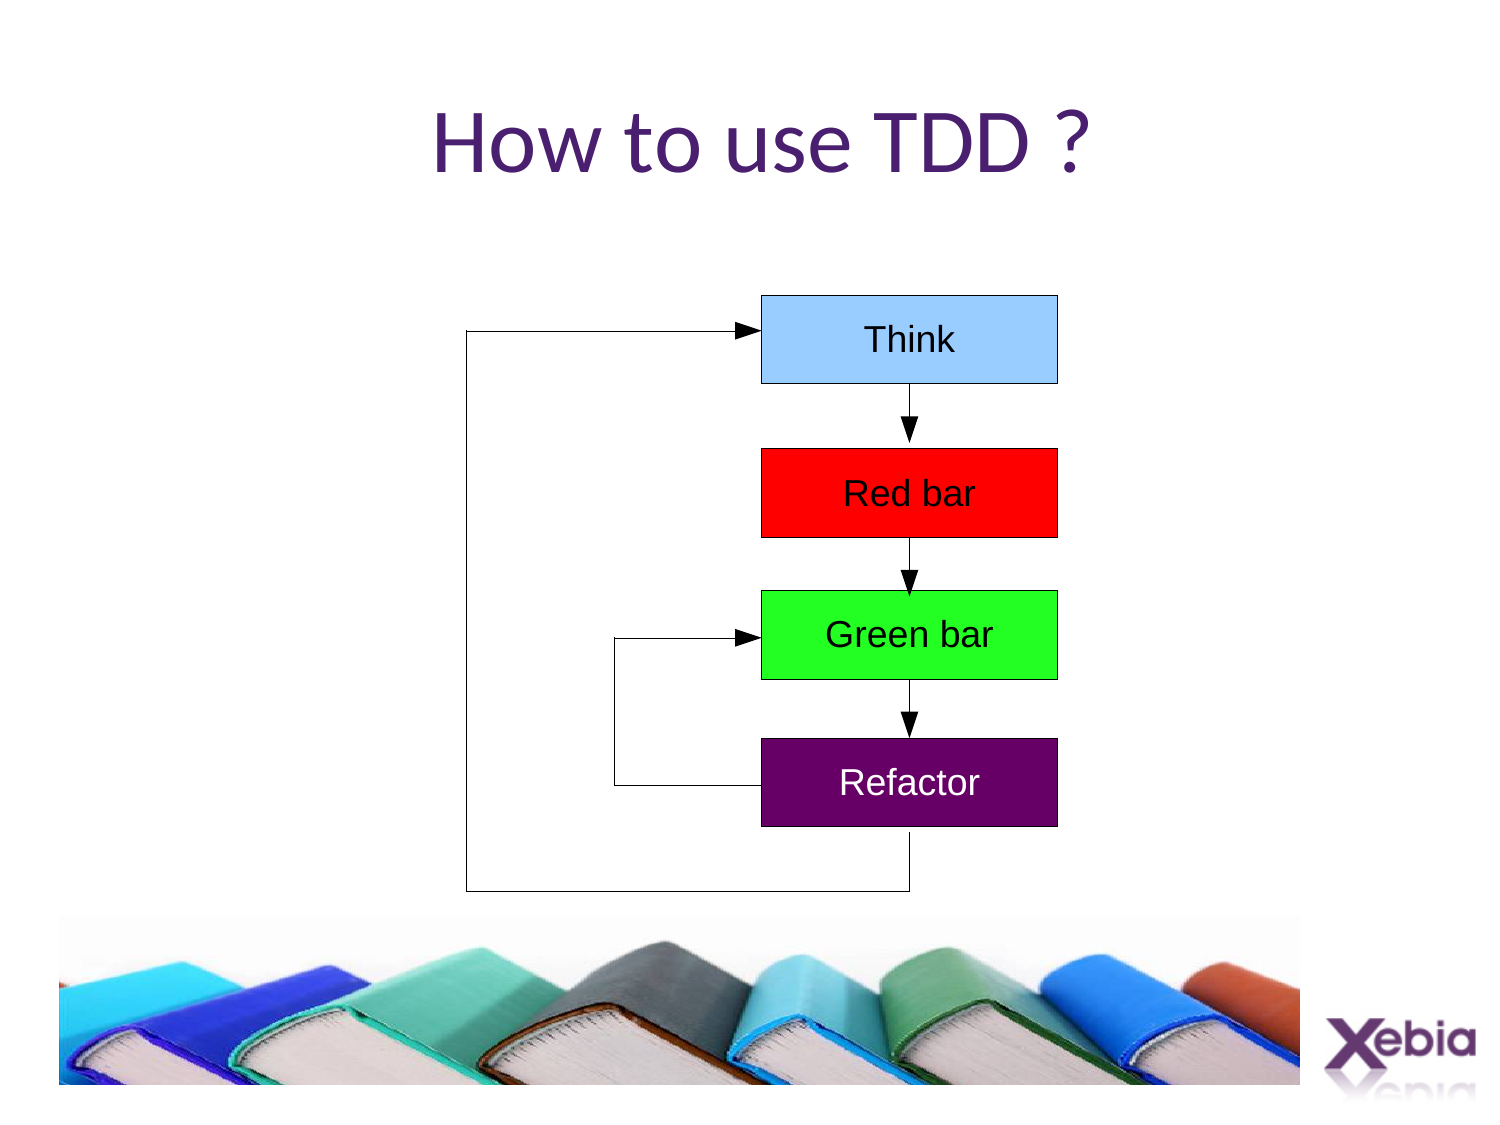

# How to use TDD ?
Think
Red bar
Green bar
Refactor